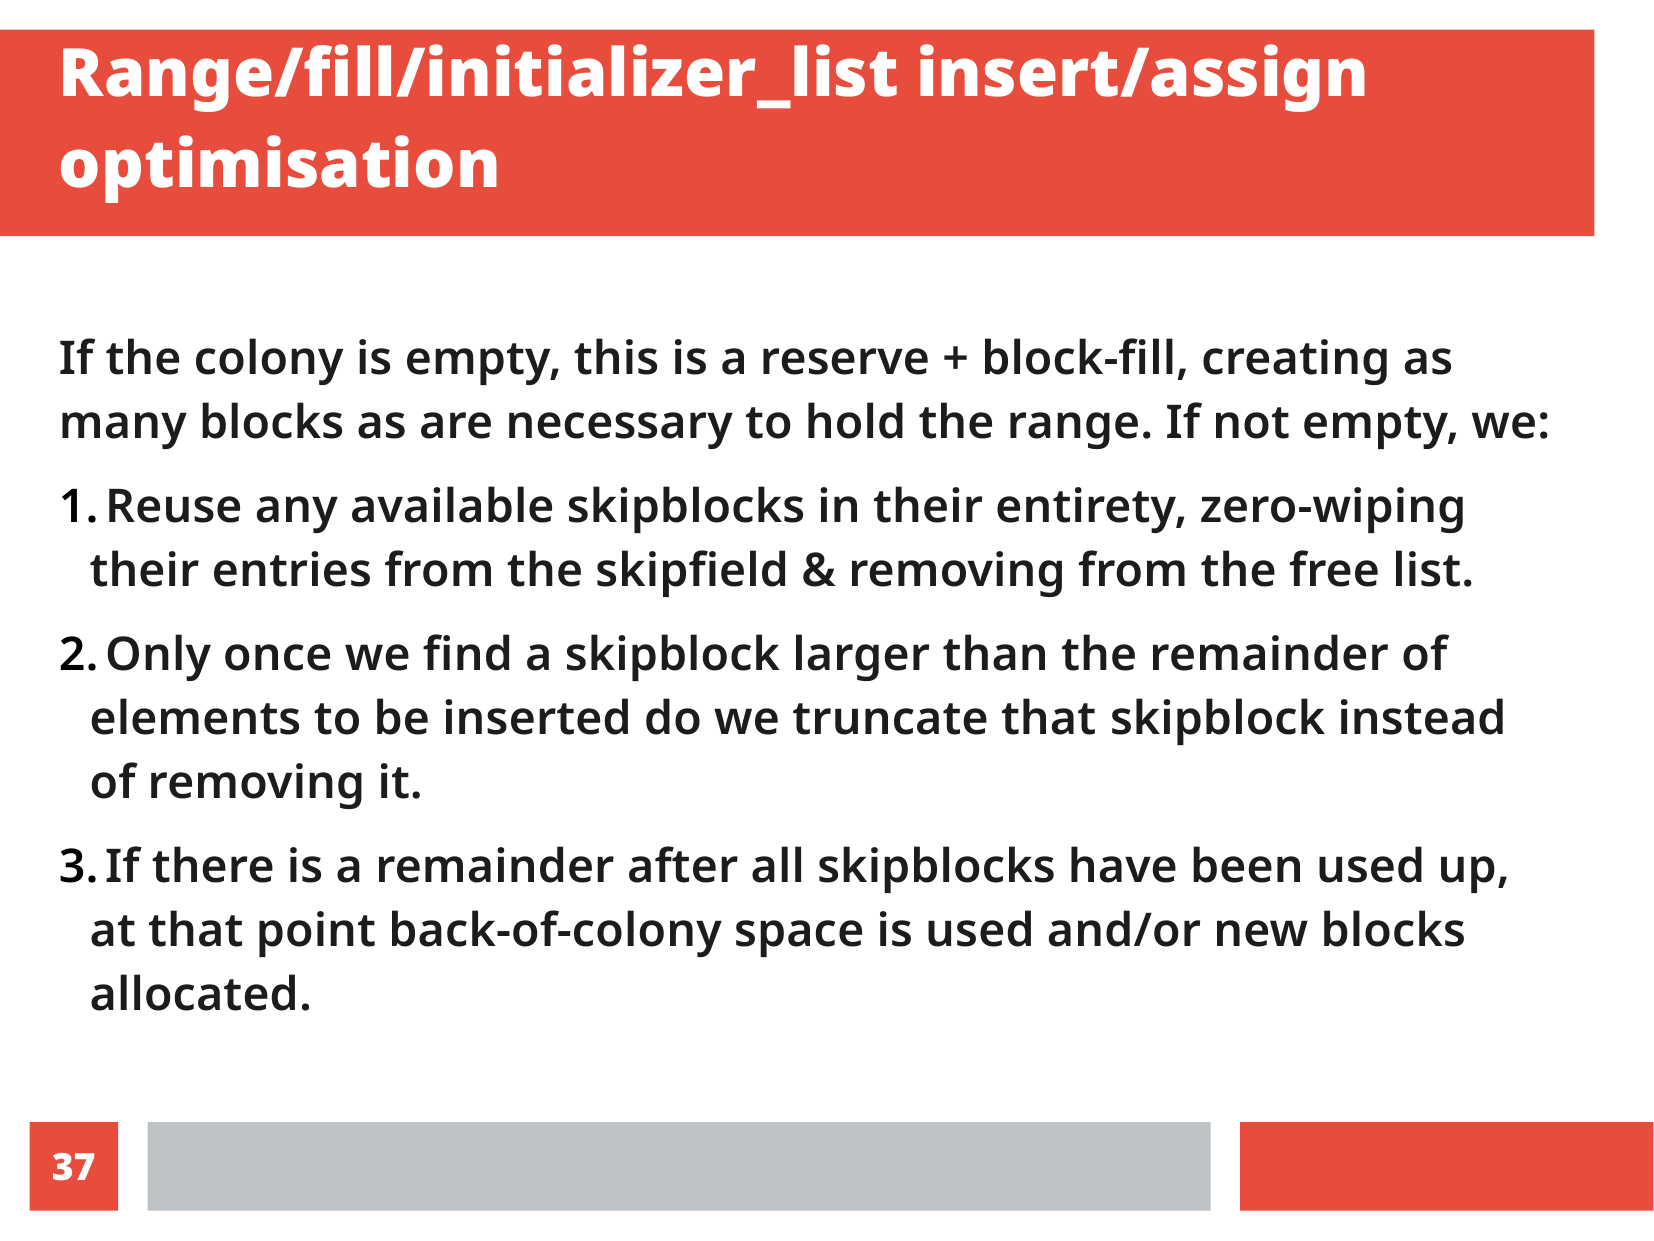

# Range/fill/initializer_list insert/assign optimisation
If the colony is empty, this is a reserve + block-fill, creating as many blocks as are necessary to hold the range. If not empty, we:
 Reuse any available skipblocks in their entirety, zero-wiping their entries from the skipfield & removing from the free list.
 Only once we find a skipblock larger than the remainder of elements to be inserted do we truncate that skipblock instead of removing it.
 If there is a remainder after all skipblocks have been used up, at that point back-of-colony space is used and/or new blocks allocated.
37